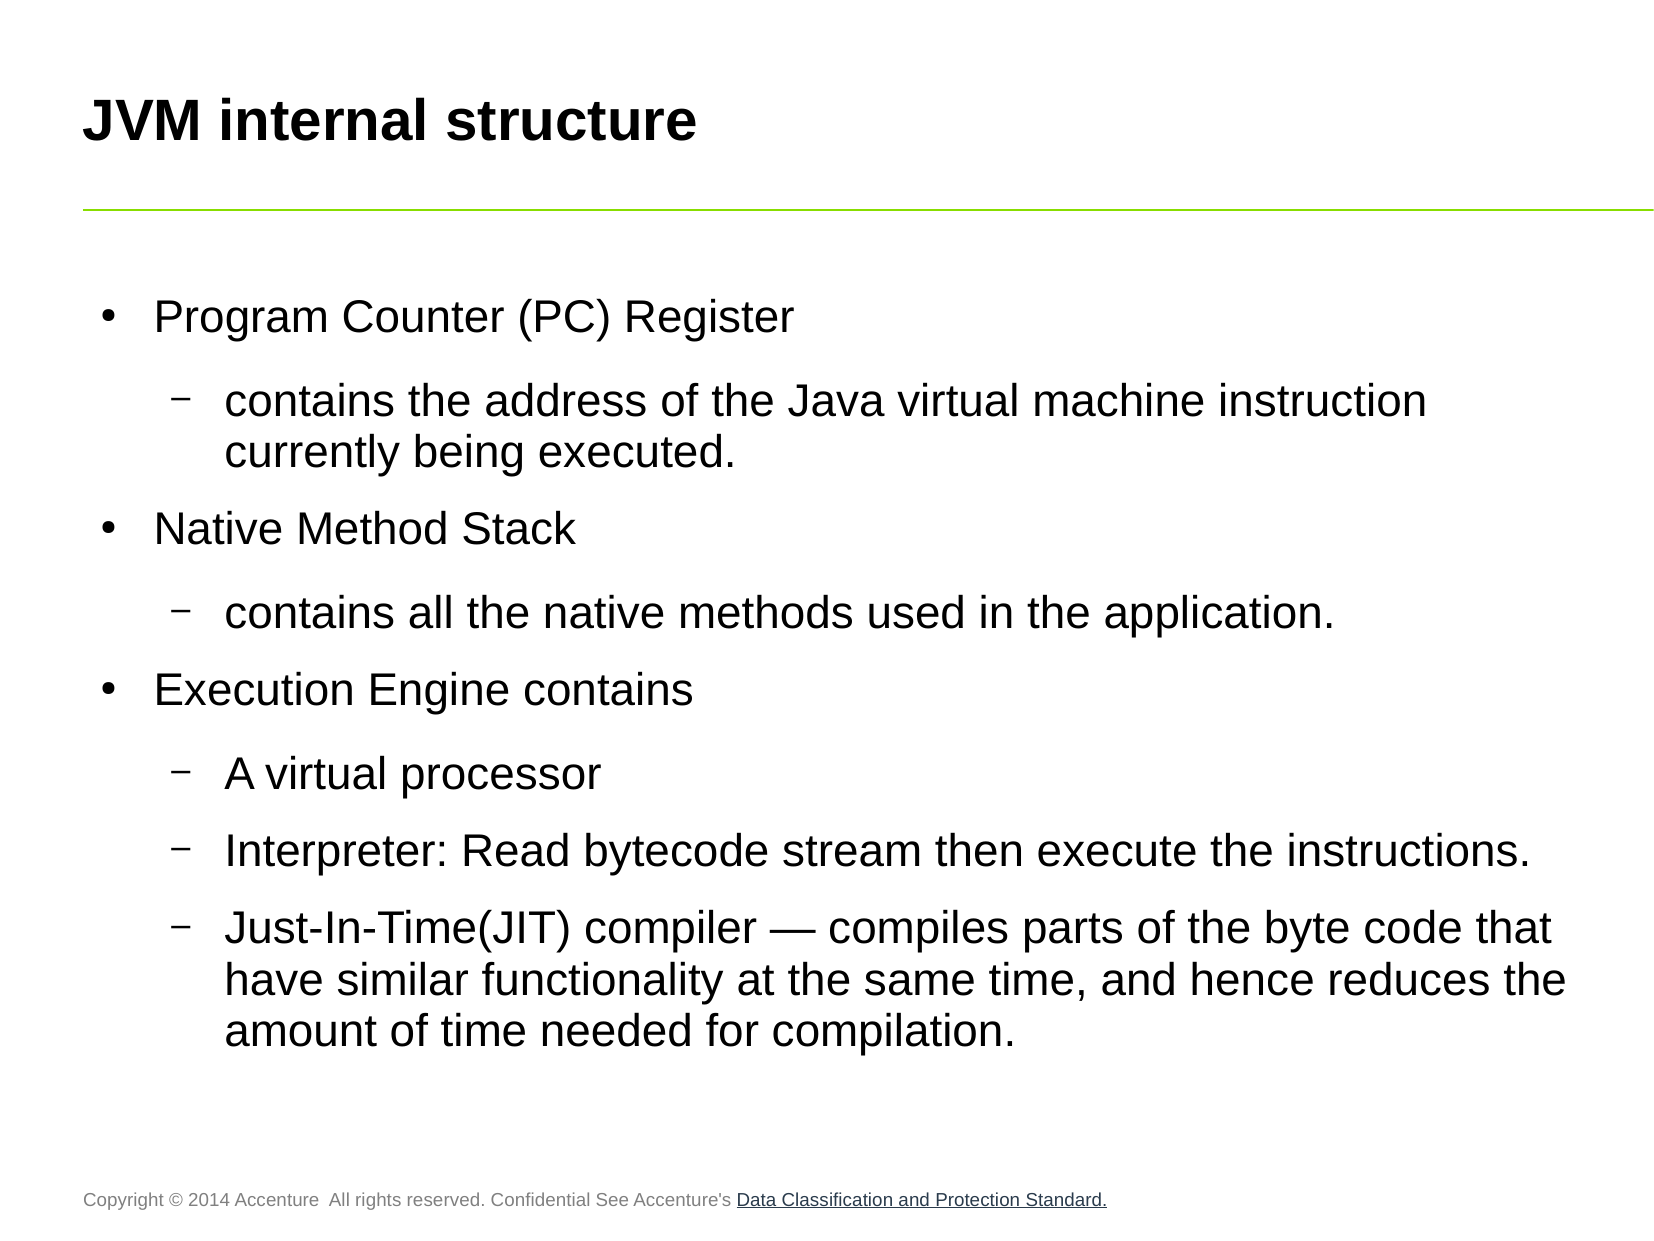

# JVM internal structure
Program Counter (PC) Register
contains the address of the Java virtual machine instruction currently being executed.
Native Method Stack
contains all the native methods used in the application.
Execution Engine contains
A virtual processor
Interpreter: Read bytecode stream then execute the instructions.
Just-In-Time(JIT) compiler — compiles parts of the byte code that have similar functionality at the same time, and hence reduces the amount of time needed for compilation.